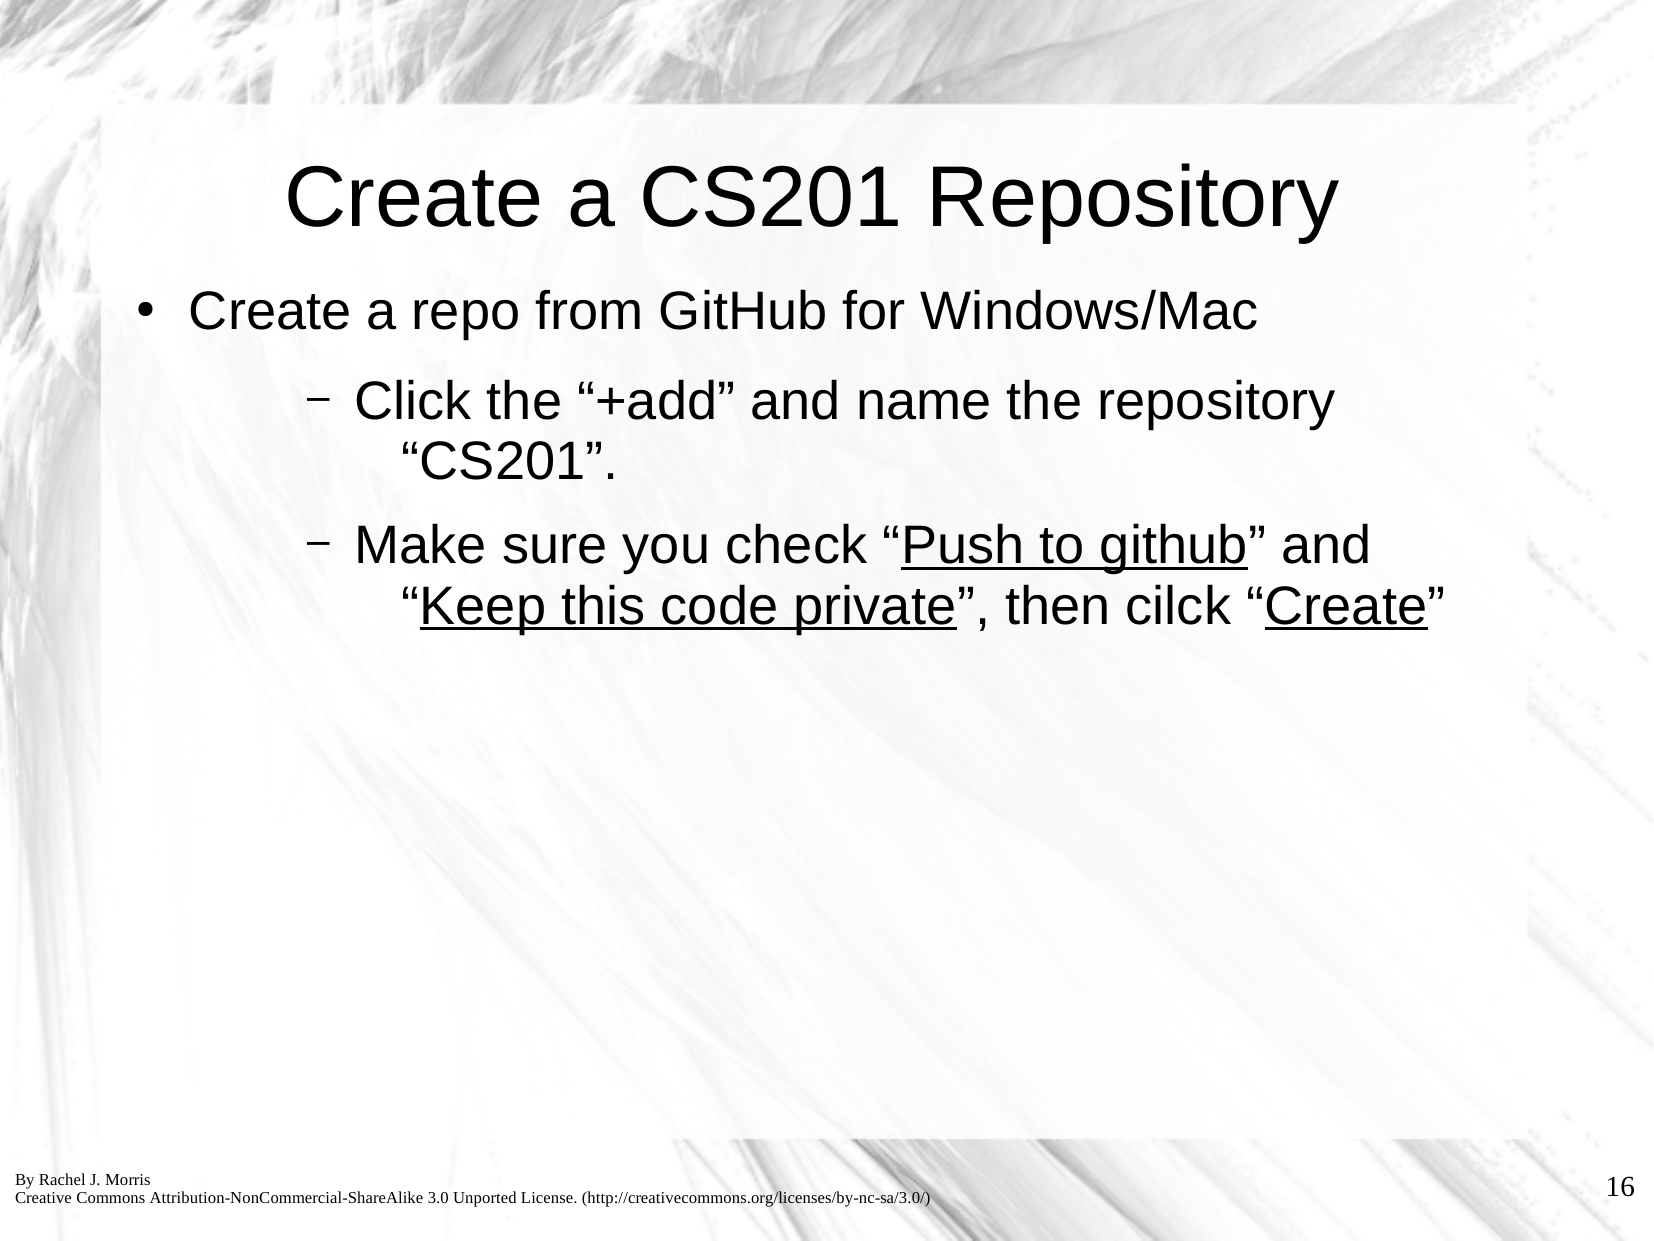

# Create a CS201 Repository
Create a repo from GitHub for Windows/Mac
Click the “+add” and name the repository “CS201”.
Make sure you check “Push to github” and “Keep this code private”, then cilck “Create”
16